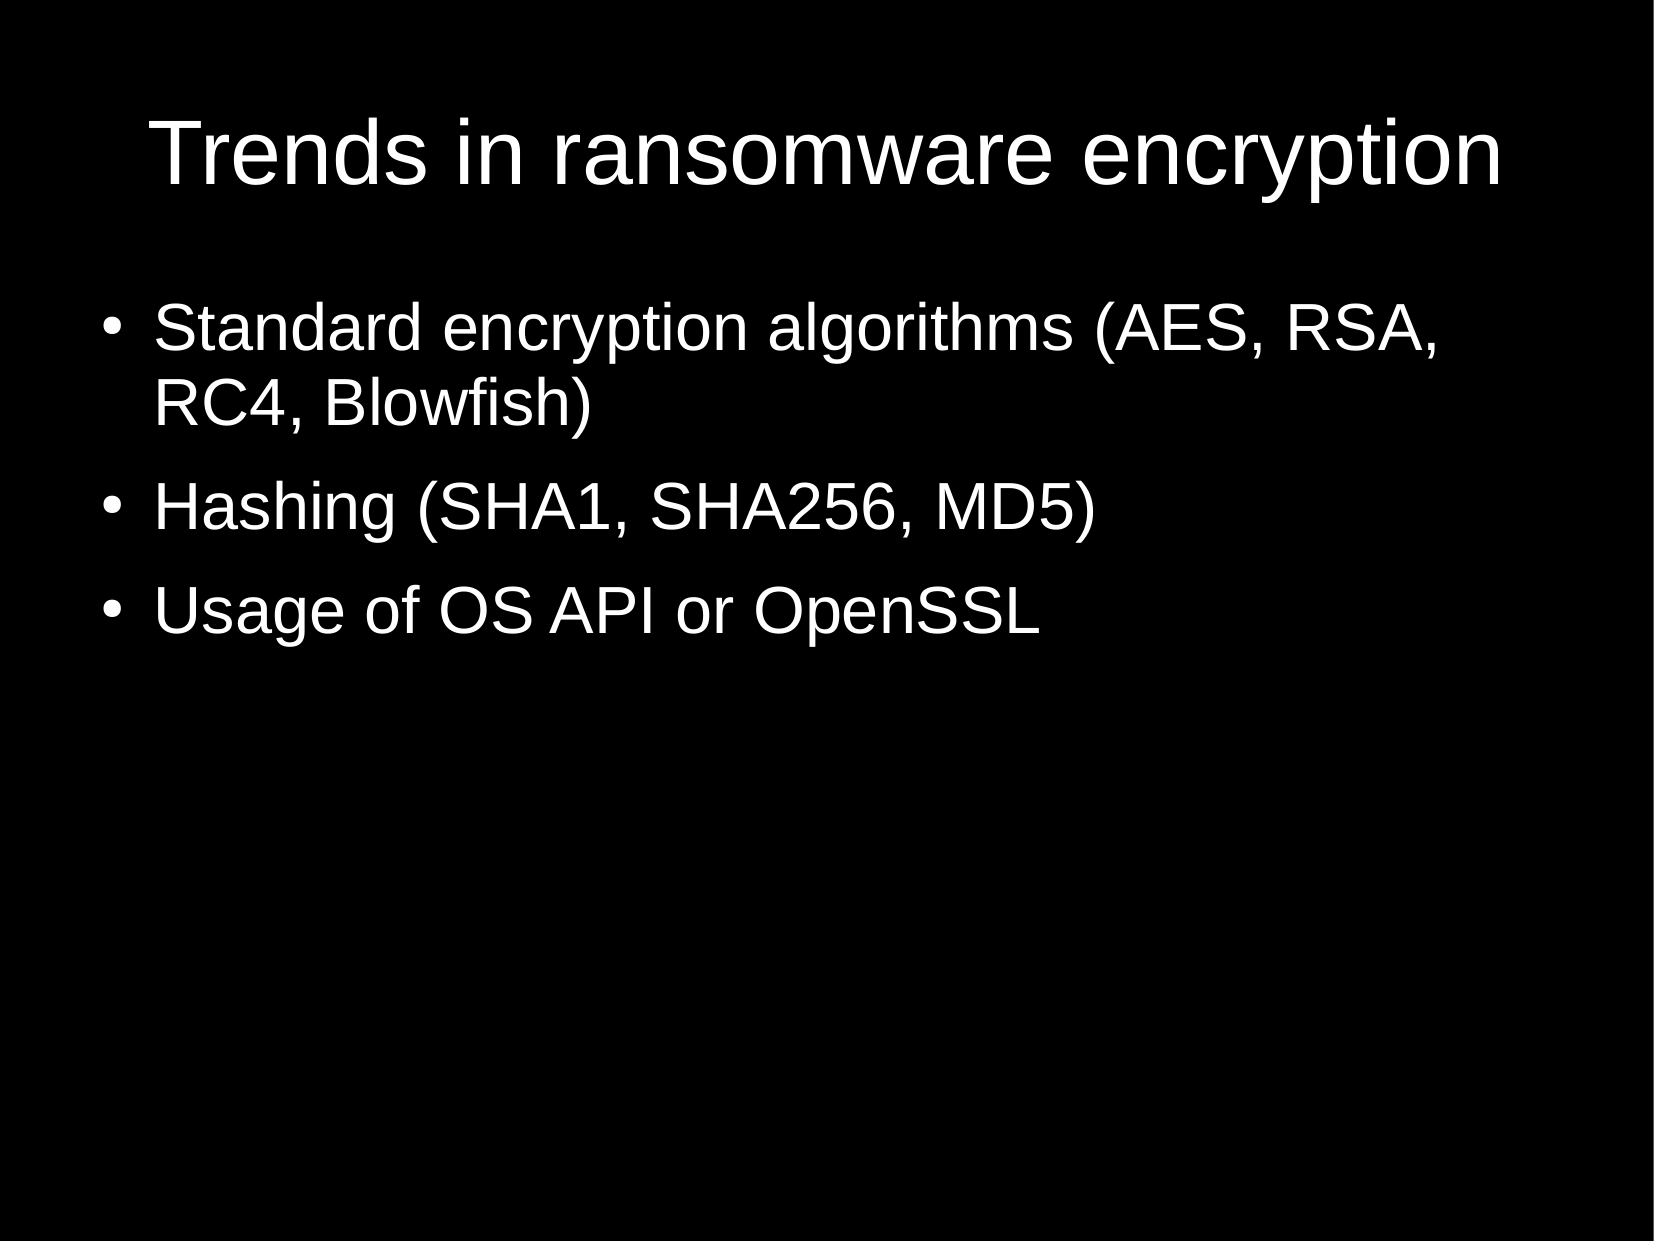

# Trends in ransomware encryption
Standard encryption algorithms (AES, RSA, RC4, Blowfish)
Hashing (SHA1, SHA256, MD5)
Usage of OS API or OpenSSL